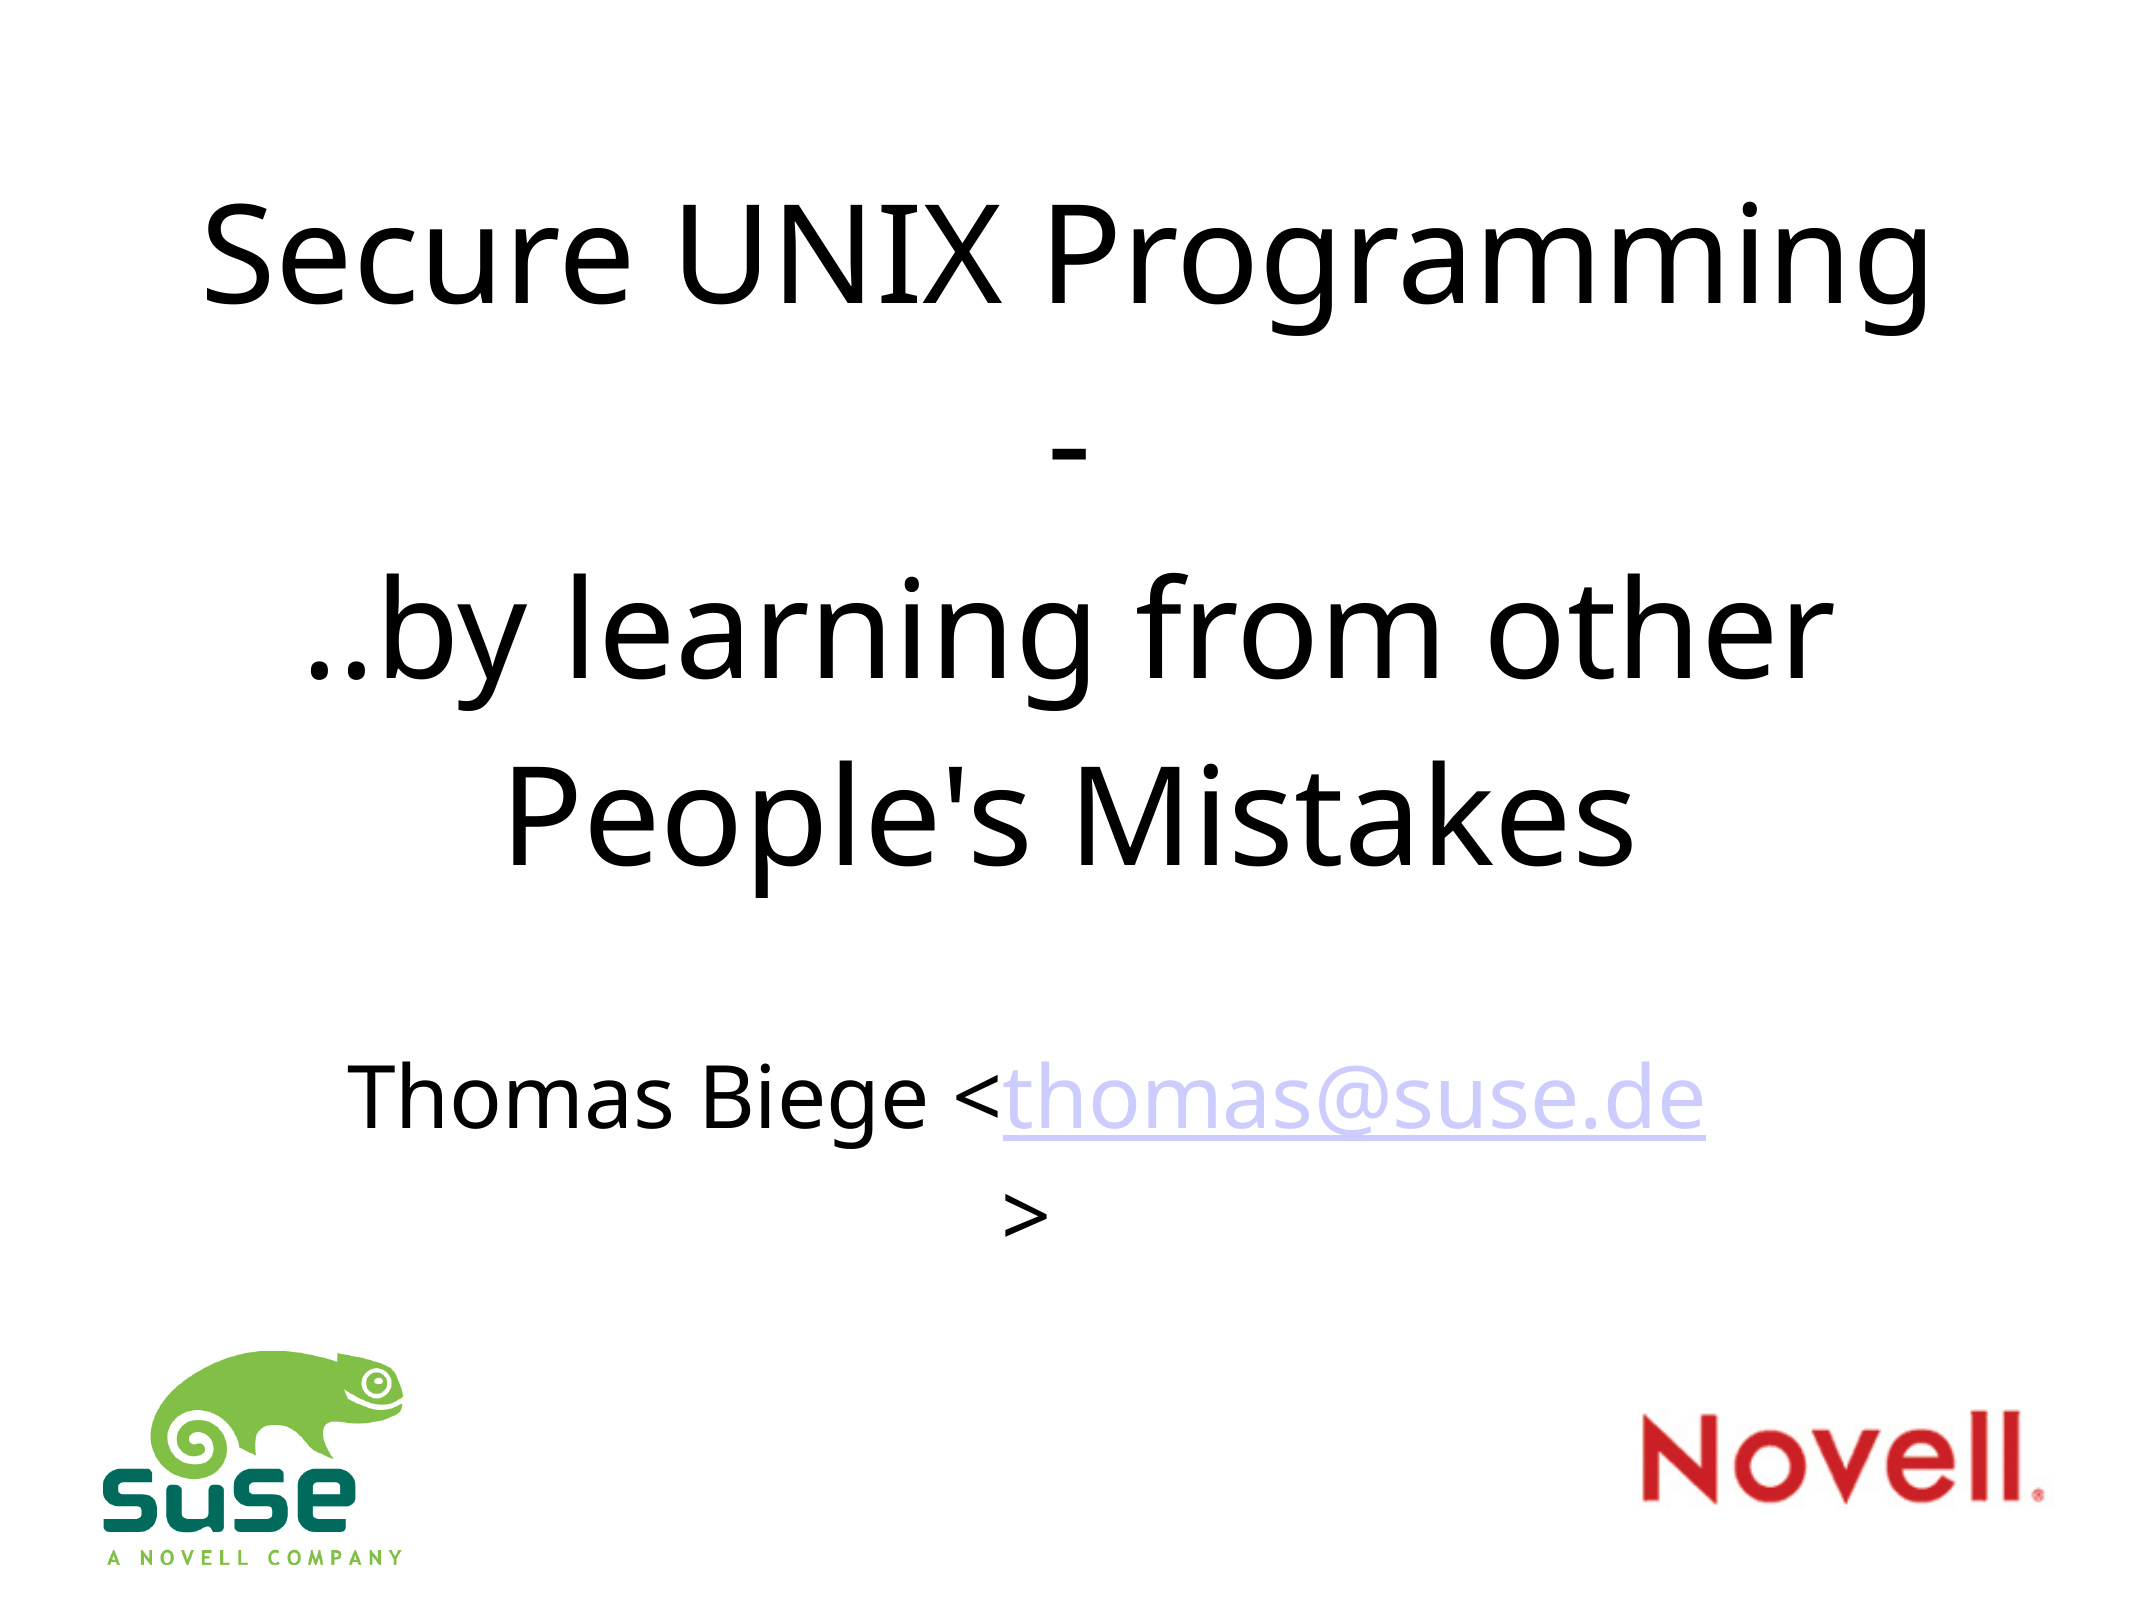

# Secure UNIX Programming - ..by learning from other People's Mistakes
Thomas Biege <thomas@suse.de>